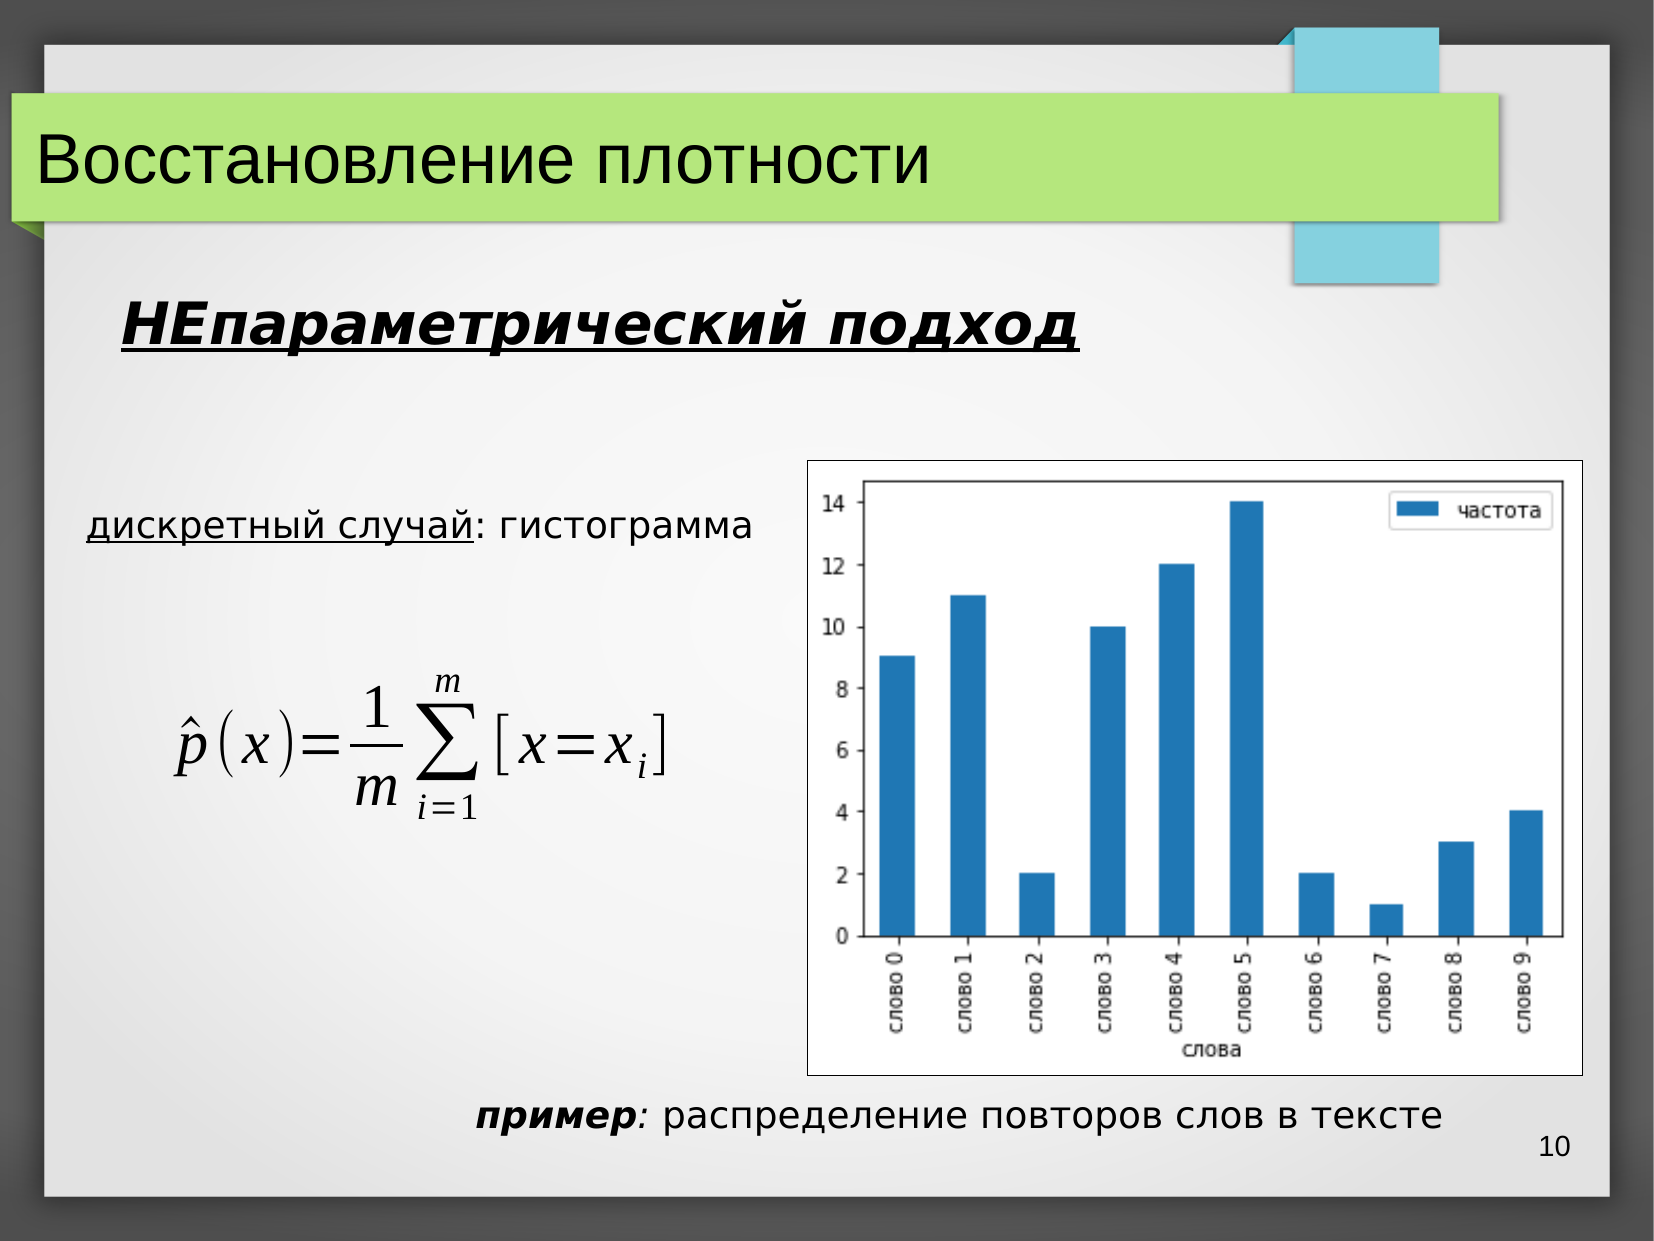

# Восстановление плотности
НЕпараметрический подход
дискретный случай: гистограмма
пример: распределение повторов слов в тексте
10